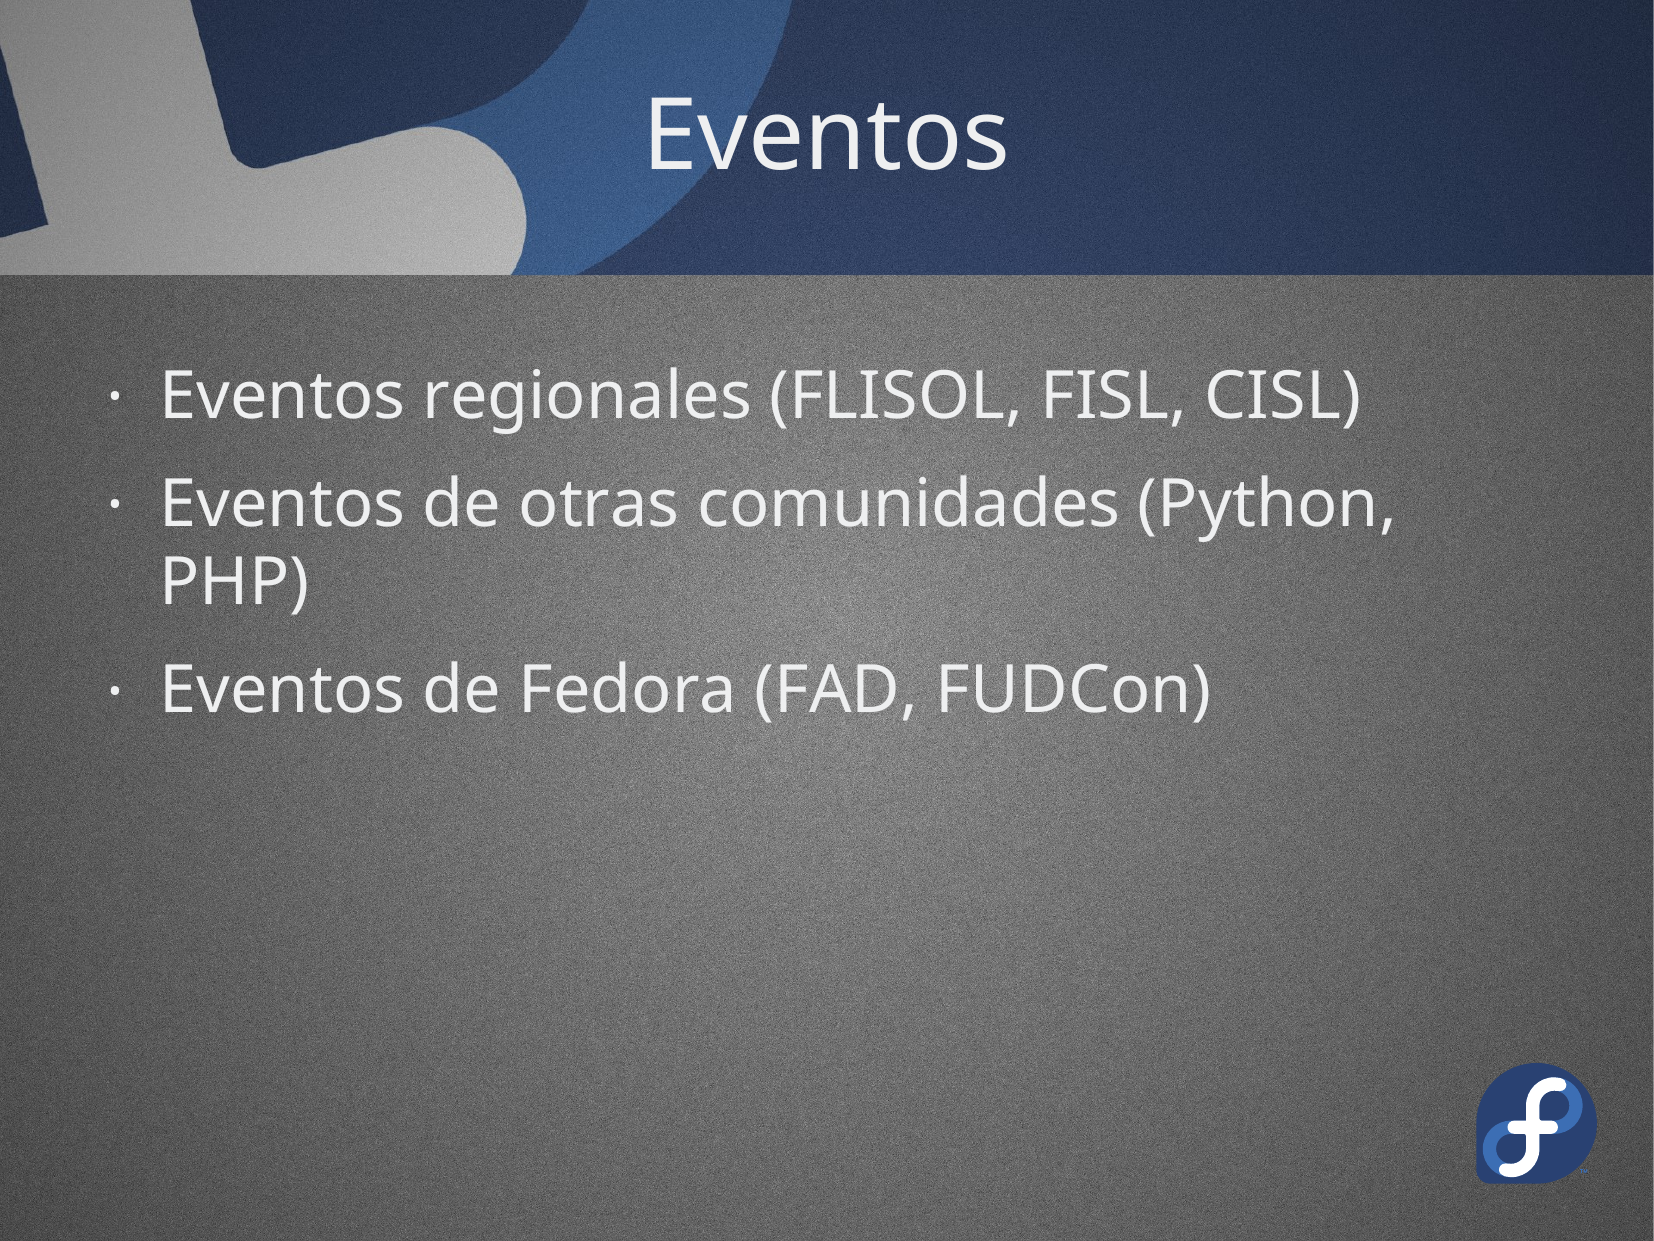

Eventos
Eventos regionales (FLISOL, FISL, CISL)
Eventos de otras comunidades (Python, PHP)
Eventos de Fedora (FAD, FUDCon)